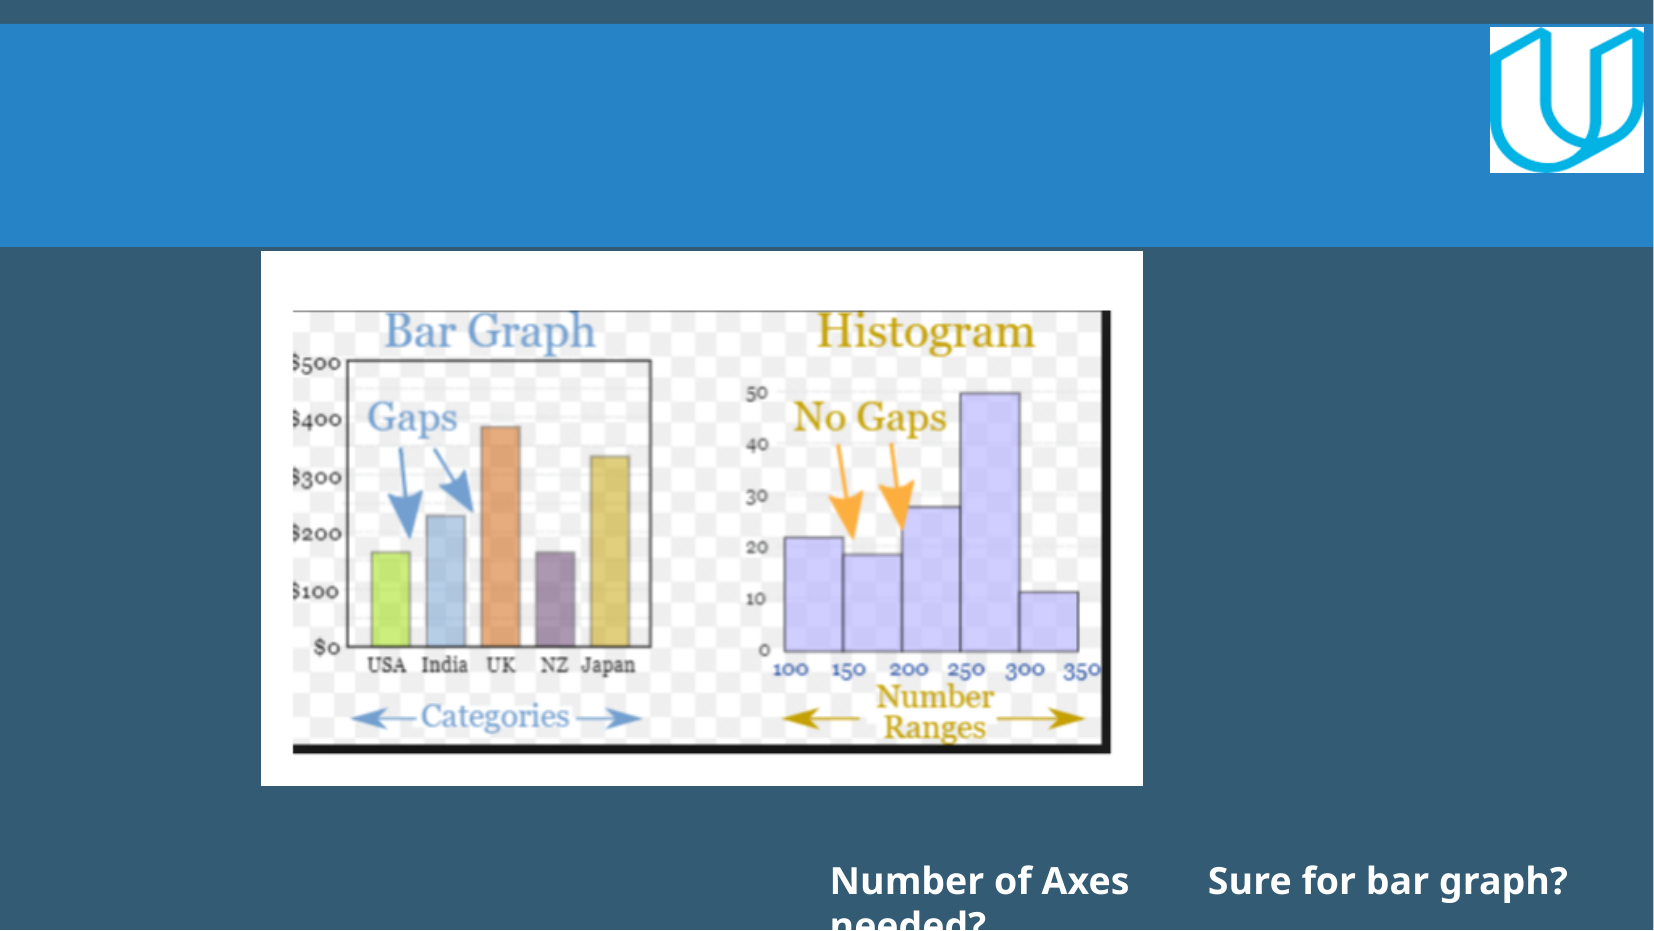

Number of Axes needed?
Sure for bar graph?